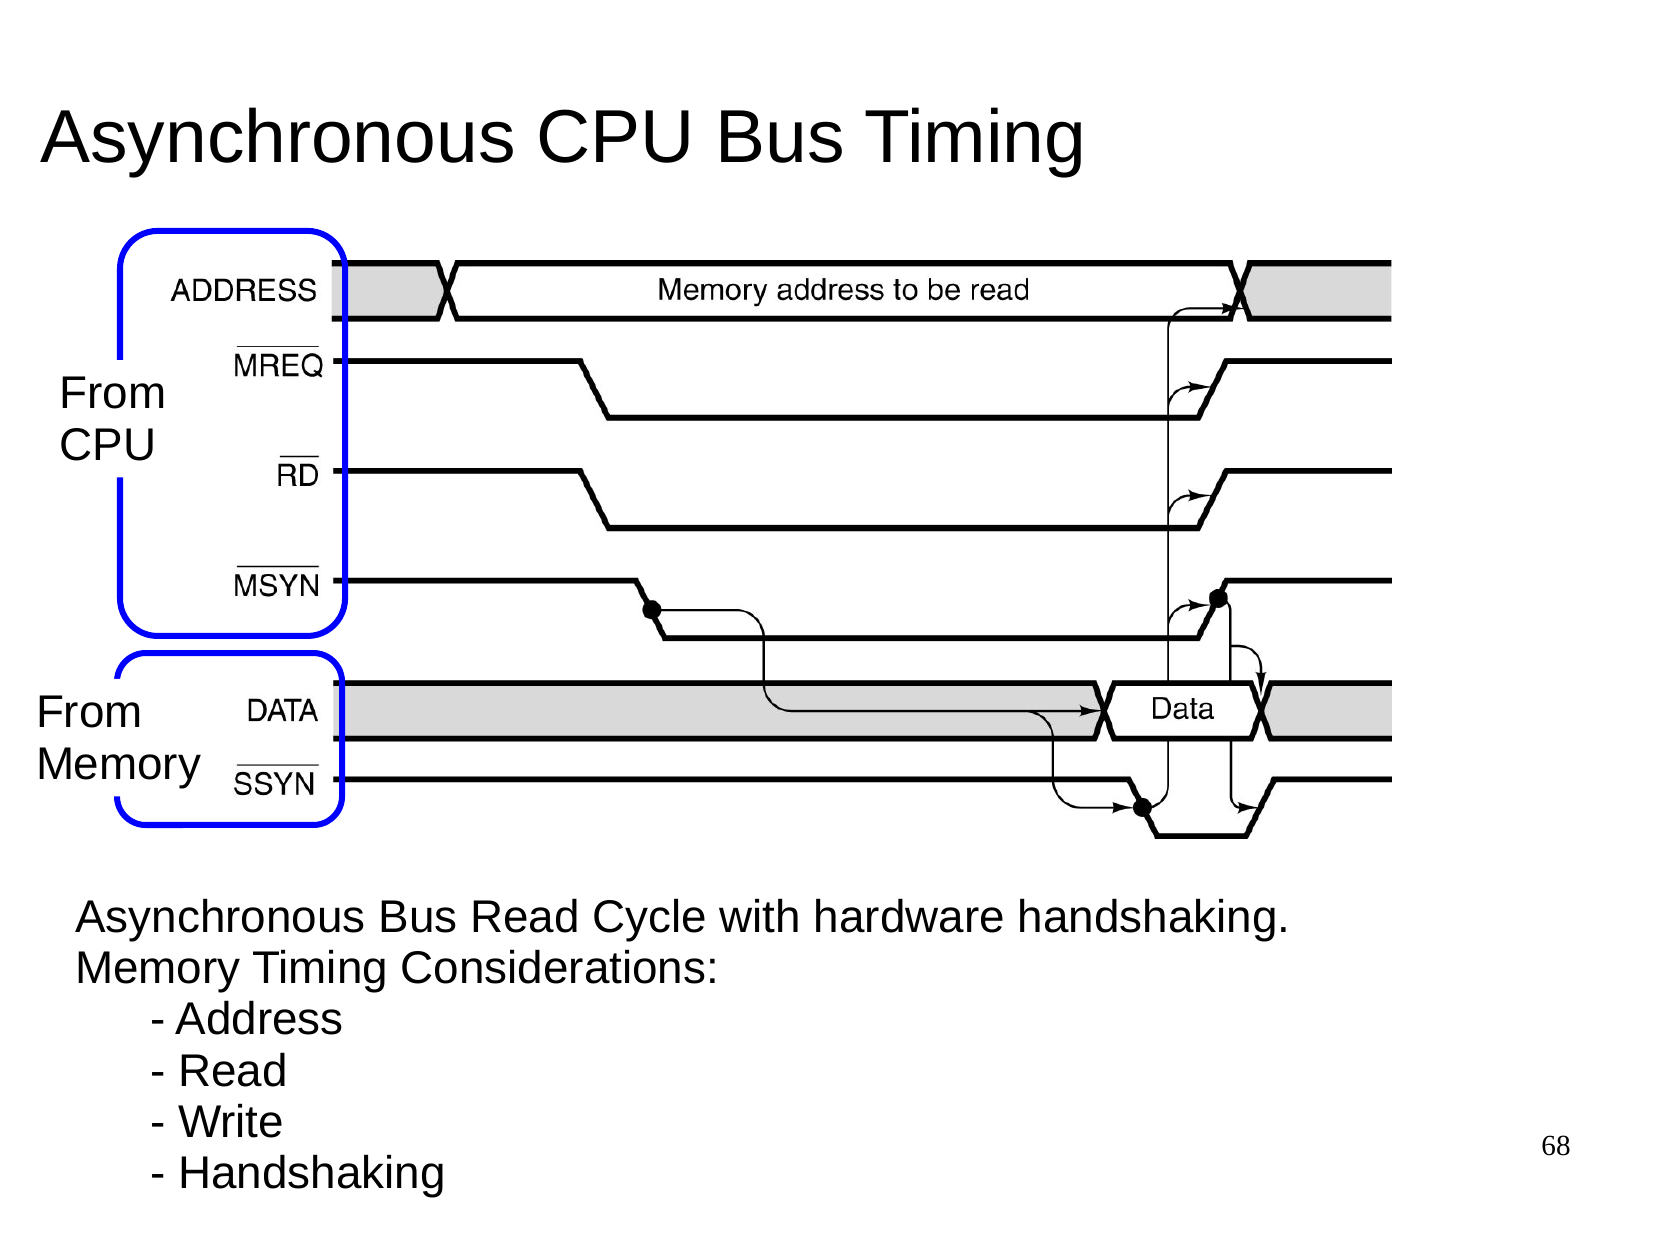

# Asynchronous CPU Bus Timing
From
CPU
From
Memory
Asynchronous Bus Read Cycle with hardware handshaking.
Memory Timing Considerations:
	- Address
	- Read
	- Write
	- Handshaking
68